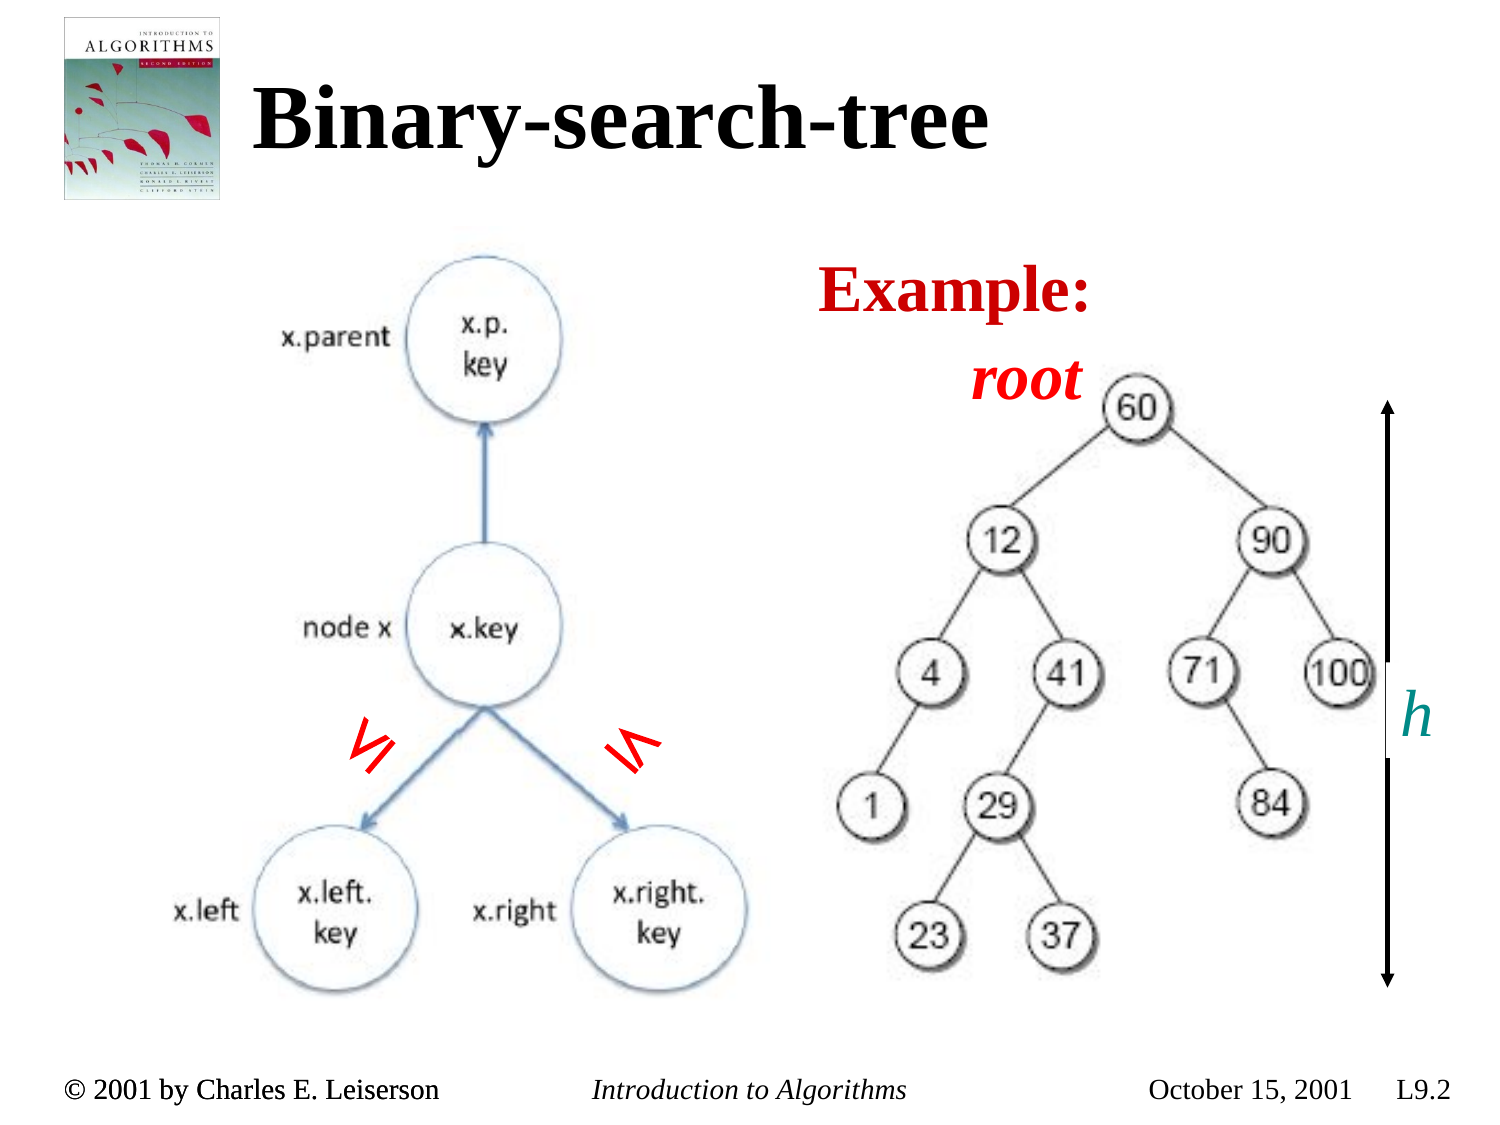

Binary-search-tree
Example:
root
h


Introduction to Algorithms
October 15, 2001 L9.